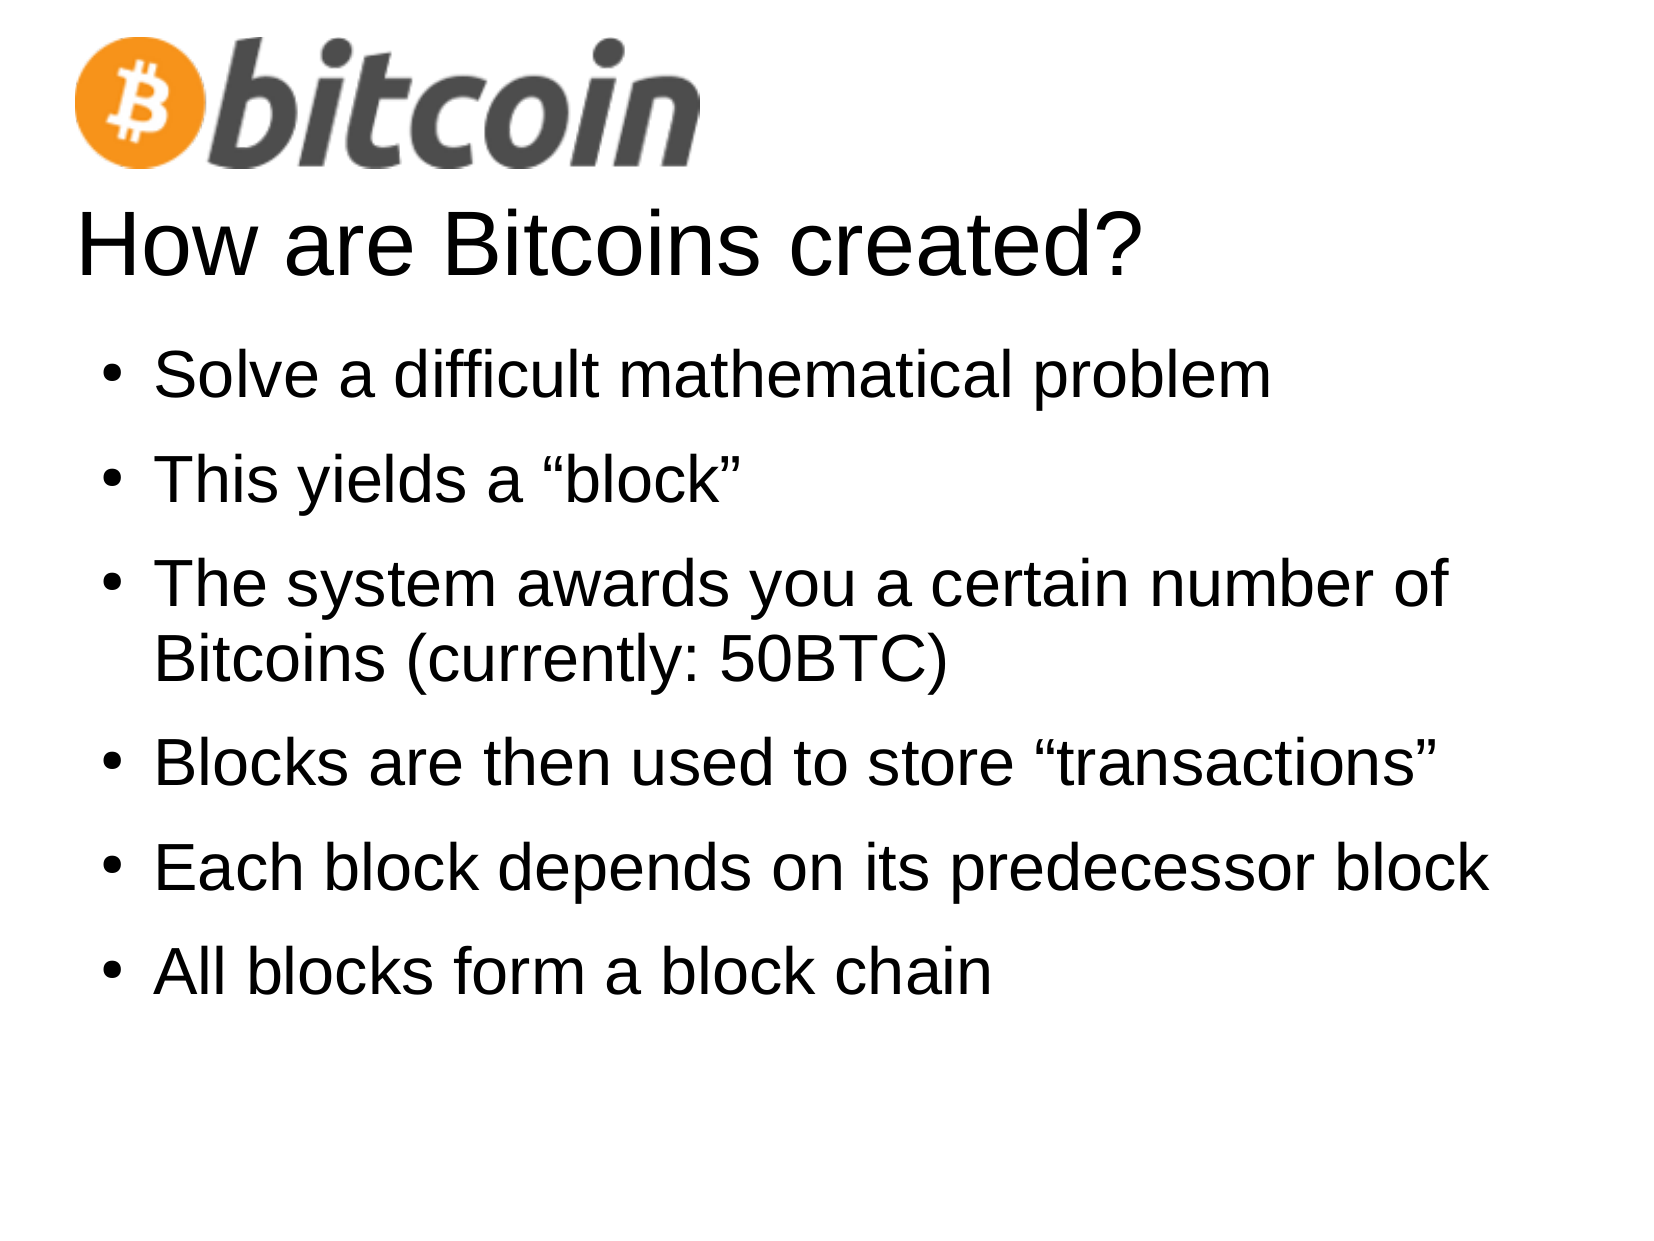

# How are Bitcoins created?
Solve a difficult mathematical problem
This yields a “block”
The system awards you a certain number of Bitcoins (currently: 50BTC)
Blocks are then used to store “transactions”
Each block depends on its predecessor block
All blocks form a block chain